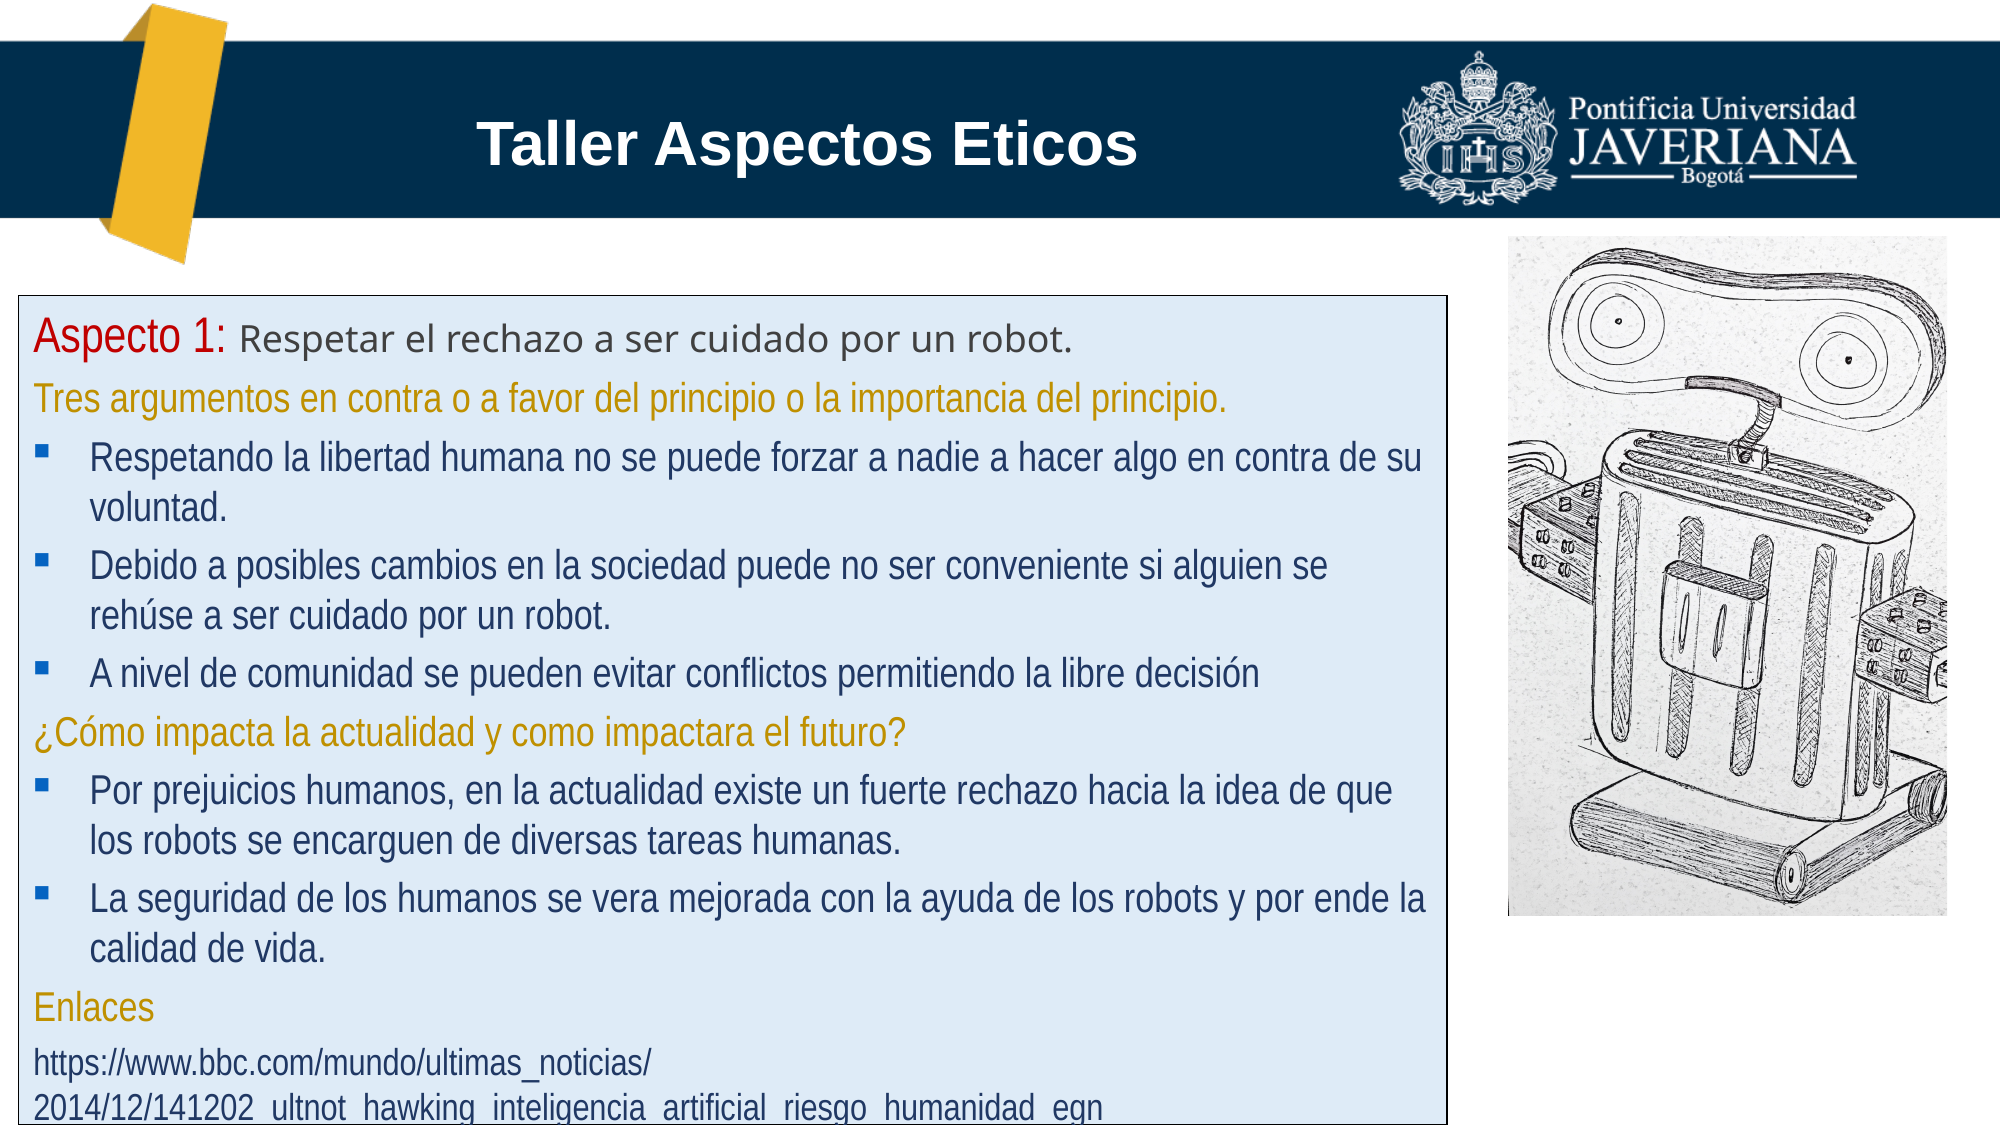

Taller Aspectos Eticos
Aspecto 1: Respetar el rechazo a ser cuidado por un robot.
Tres argumentos en contra o a favor del principio o la importancia del principio.
Respetando la libertad humana no se puede forzar a nadie a hacer algo en contra de su voluntad.
Debido a posibles cambios en la sociedad puede no ser conveniente si alguien se rehúse a ser cuidado por un robot.
A nivel de comunidad se pueden evitar conflictos permitiendo la libre decisión
¿Cómo impacta la actualidad y como impactara el futuro?
Por prejuicios humanos, en la actualidad existe un fuerte rechazo hacia la idea de que los robots se encarguen de diversas tareas humanas.
La seguridad de los humanos se vera mejorada con la ayuda de los robots y por ende la calidad de vida.
Enlaces
https://www.bbc.com/mundo/ultimas_noticias/2014/12/141202_ultnot_hawking_inteligencia_artificial_riesgo_humanidad_egn